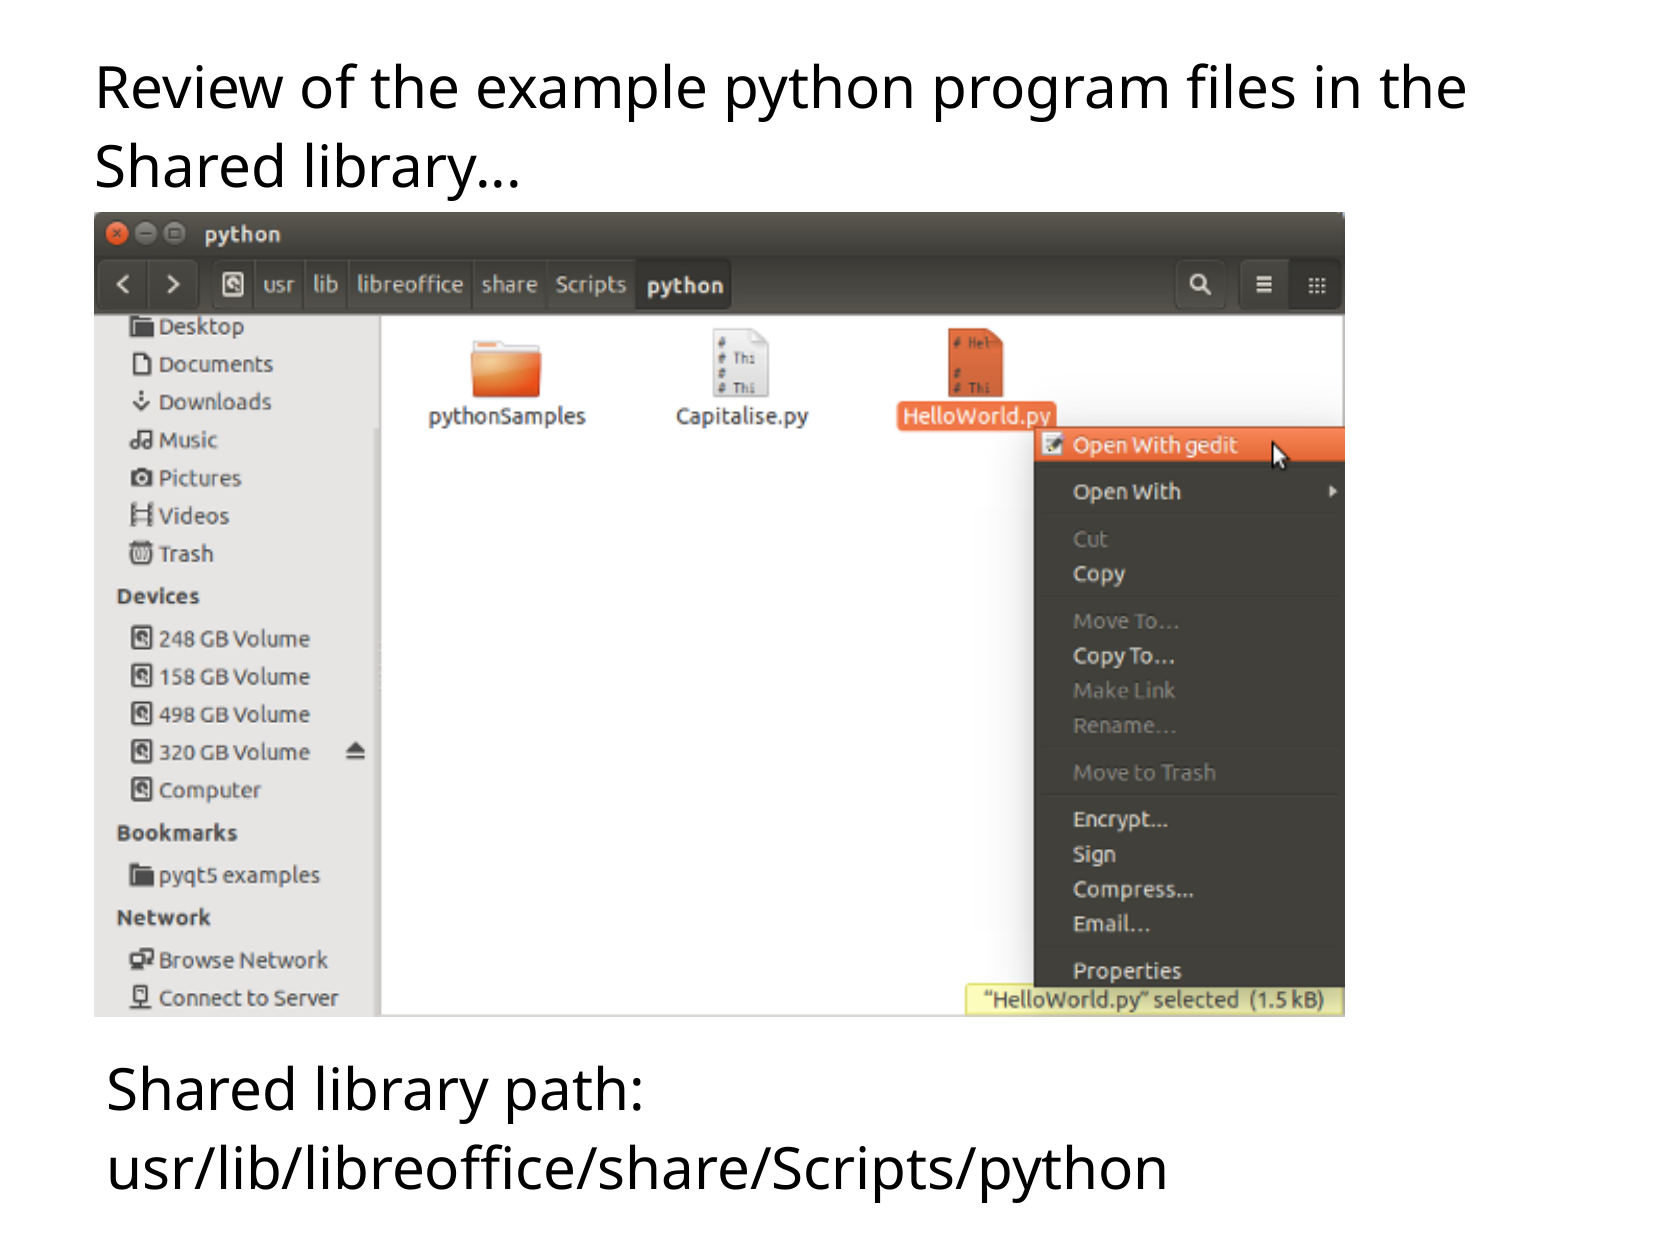

# Review of the example python program files in the Shared library...
Shared library path: usr/lib/libreoffice/share/Scripts/python